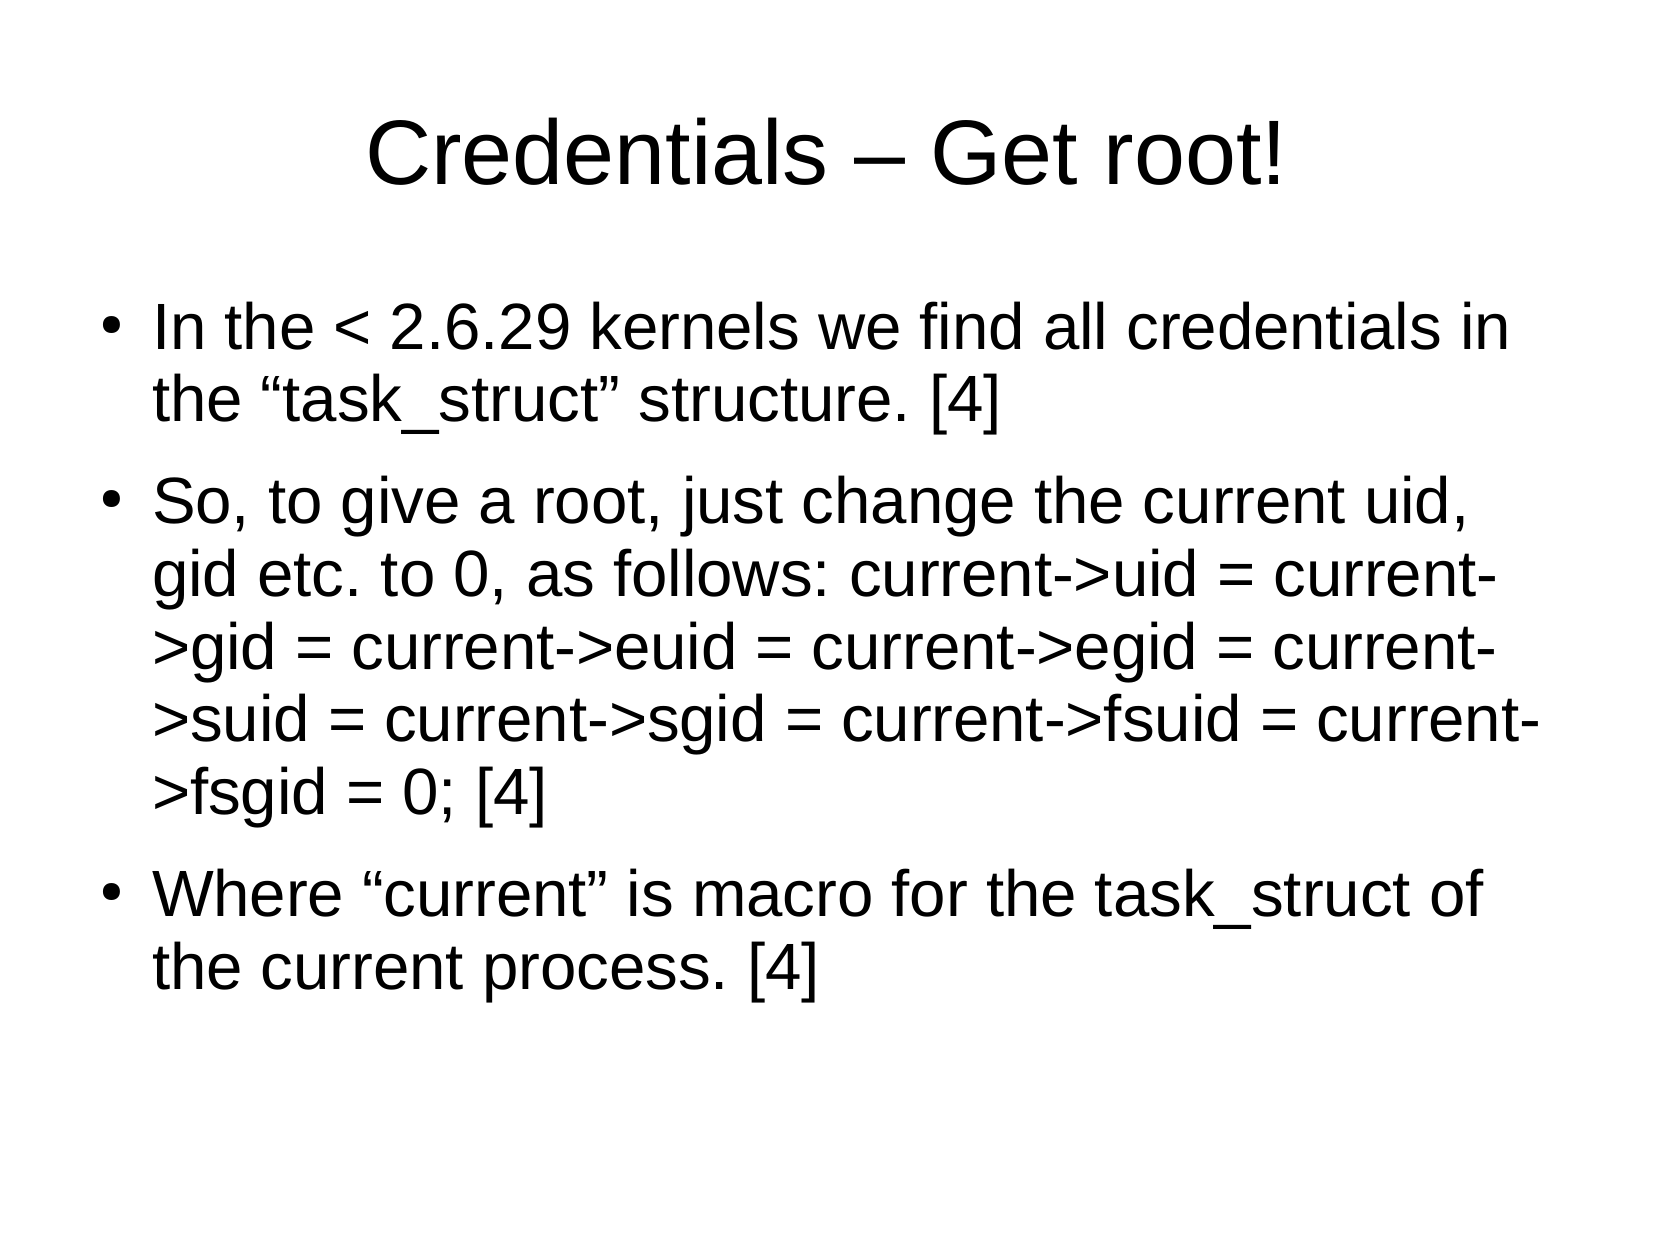

# Credentials – Get root!
In the < 2.6.29 kernels we find all credentials in the “task_struct” structure. [4]
So, to give a root, just change the current uid, gid etc. to 0, as follows: current->uid = current->gid = current->euid = current->egid = current->suid = current->sgid = current->fsuid = current->fsgid = 0; [4]
Where “current” is macro for the task_struct of the current process. [4]